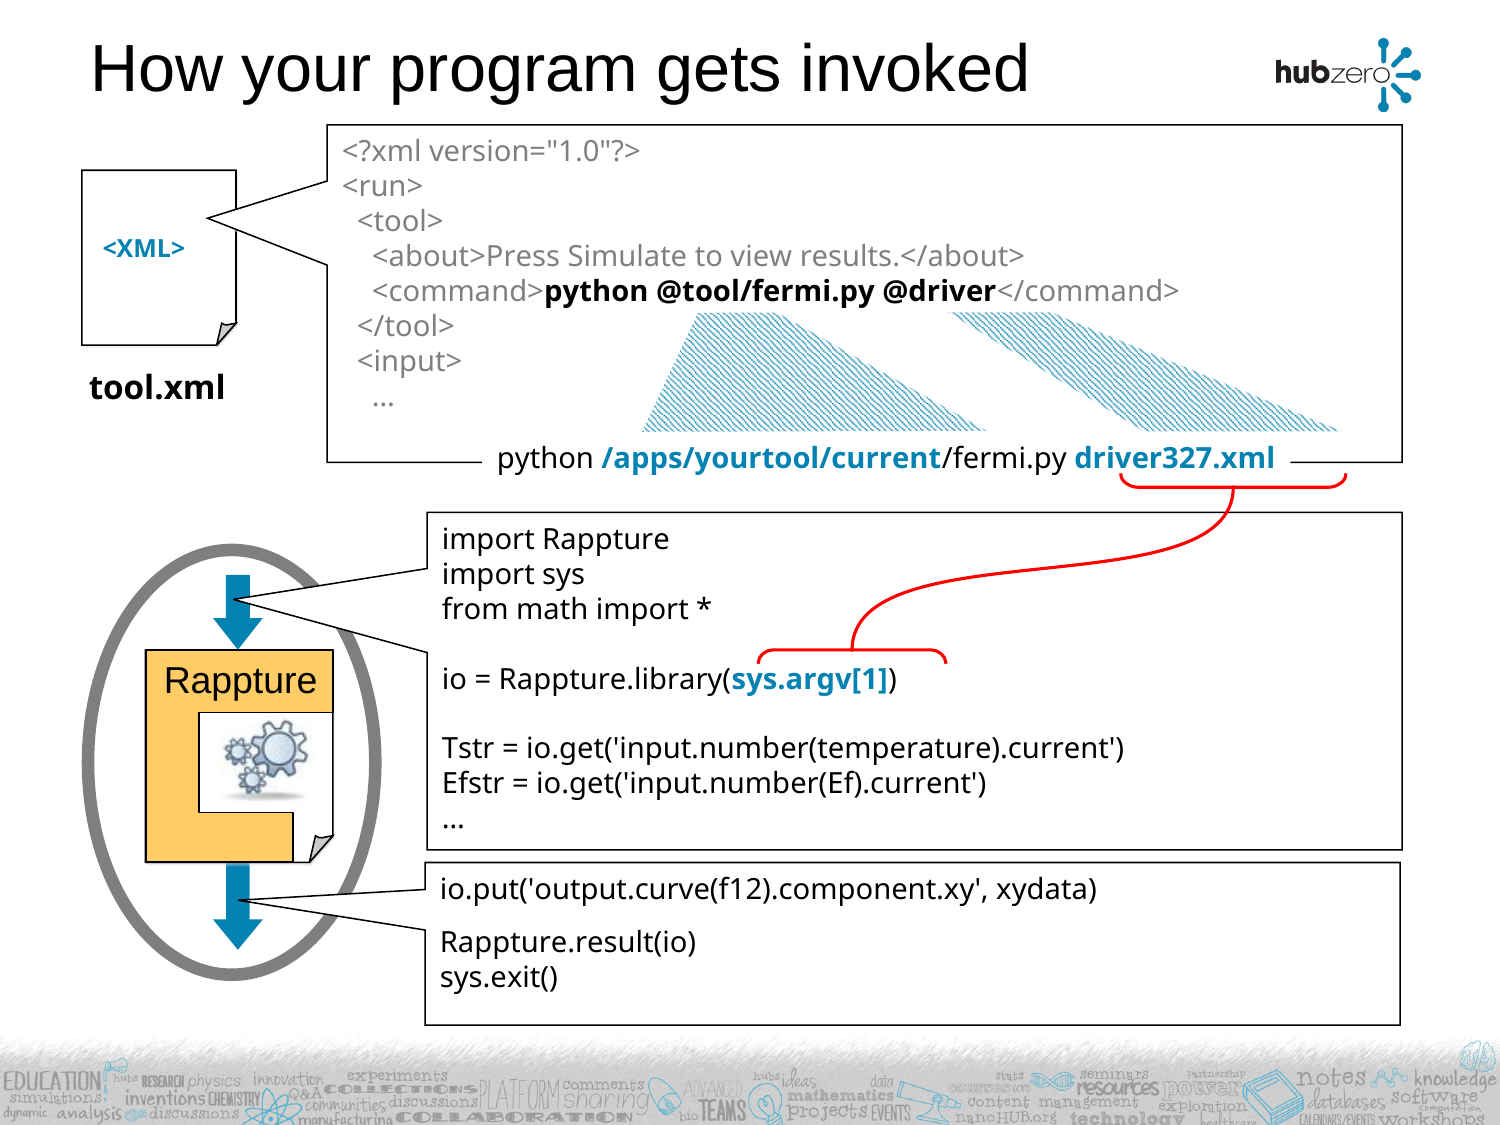

How your program gets invoked
<?xml version="1.0"?>
<run>
 <tool>
 <about>Press Simulate to view results.</about>
 <command>python @tool/fermi.py @driver</command>
 </tool>
 <input>
 …
<XML>
tool.xml
python /apps/yourtool/current/fermi.py driver327.xml
import Rappture
import sys
from math import *
io = Rappture.library(sys.argv[1])
Tstr = io.get('input.number(temperature).current')
Efstr = io.get('input.number(Ef).current')
…
Rappture
io.put('output.curve(f12).component.xy', xydata)
Rappture.result(io)
sys.exit()